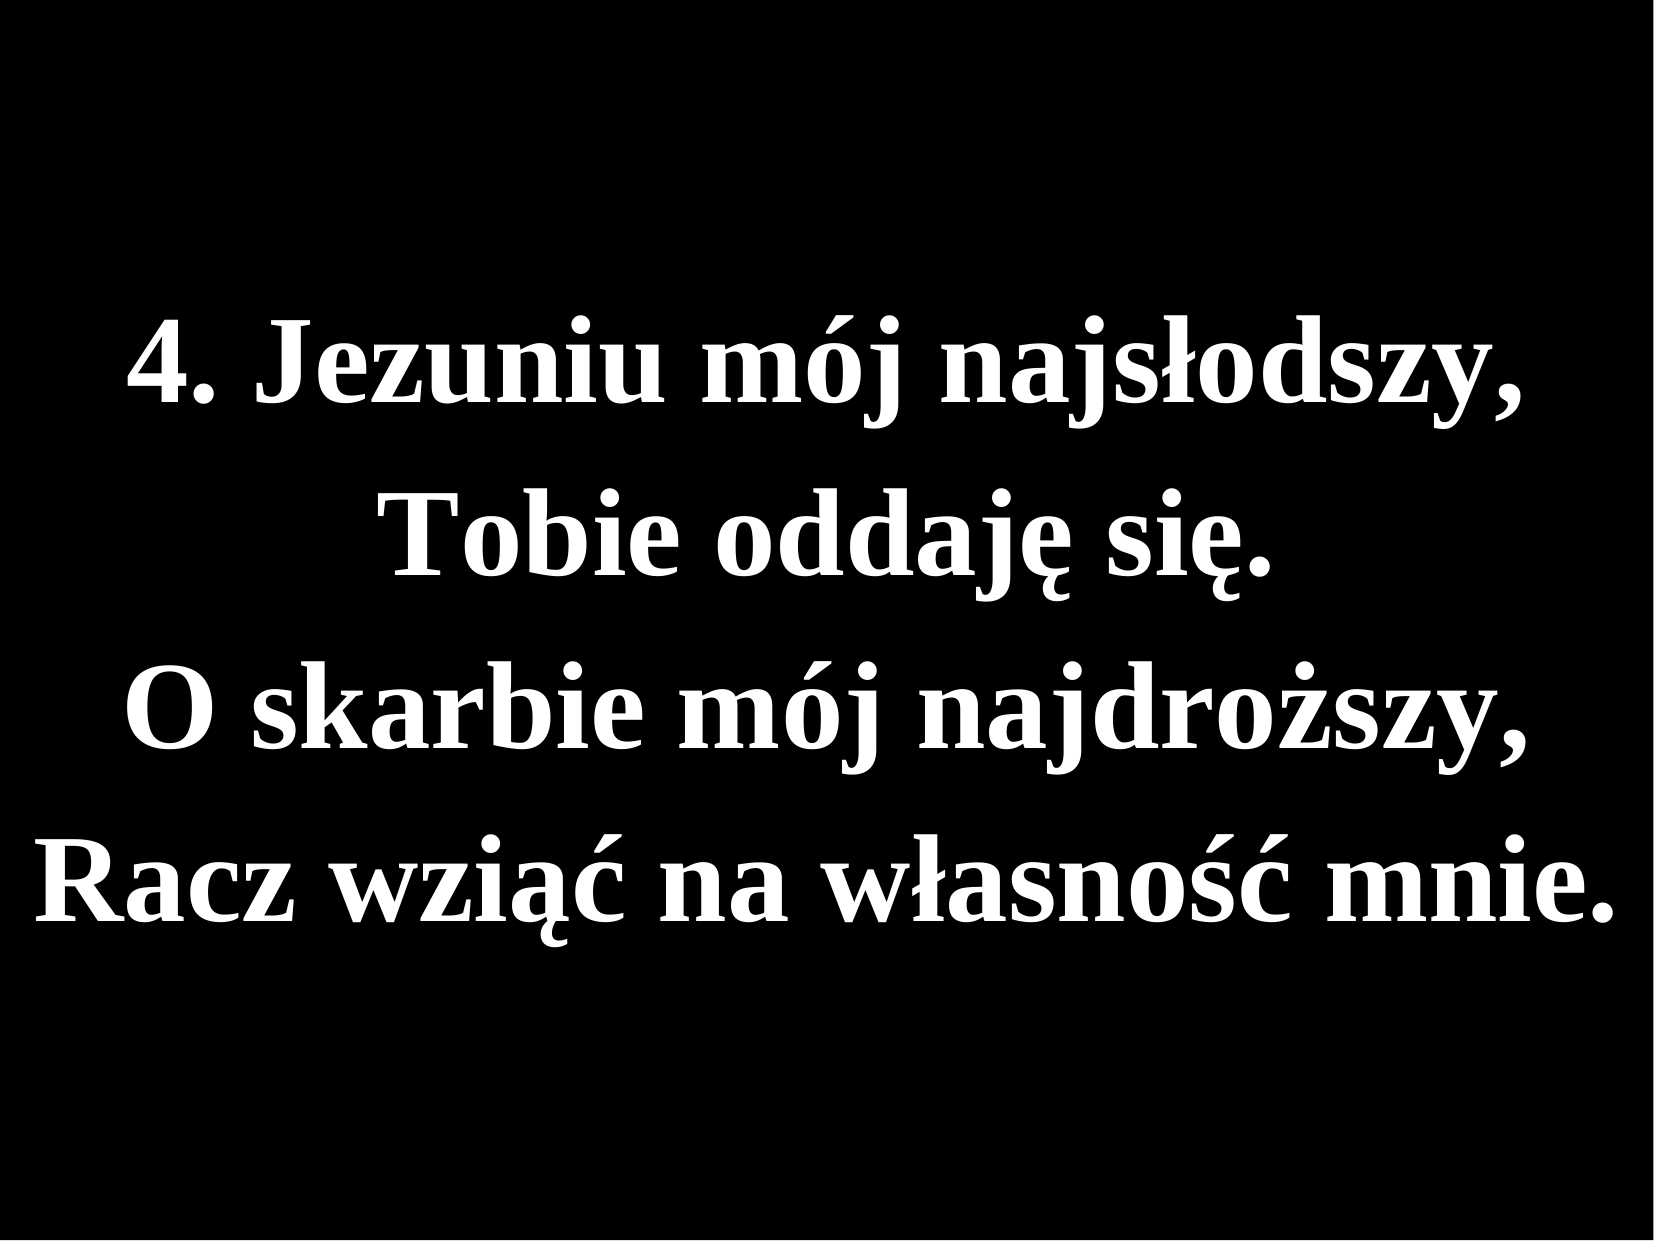

# 4. Jezuniu mój najsłodszy, ppp Tobie oddaję się. ppp O skarbie mój najdroższy, ppp Racz wziąć na własność mnie.